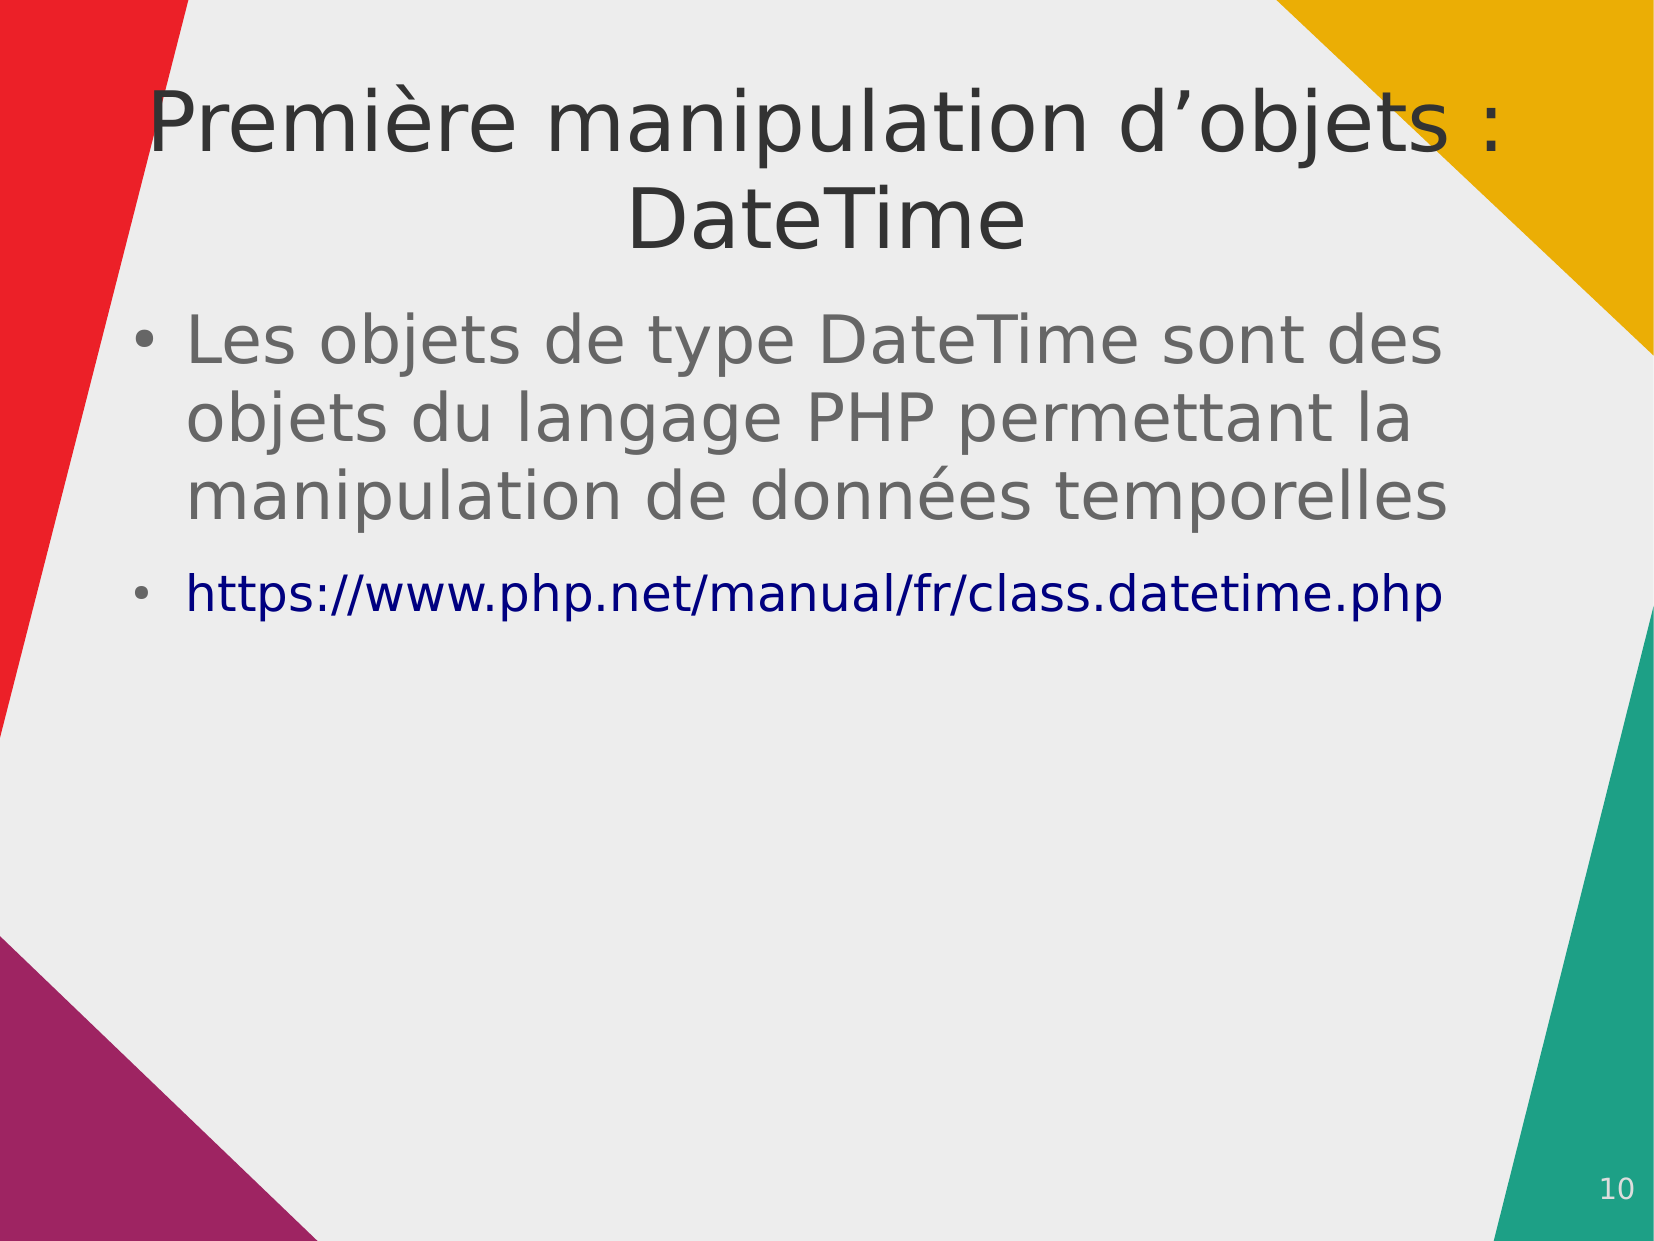

# Première manipulation d’objets : DateTime
Les objets de type DateTime sont des objets du langage PHP permettant la manipulation de données temporelles
https://www.php.net/manual/fr/class.datetime.php
10